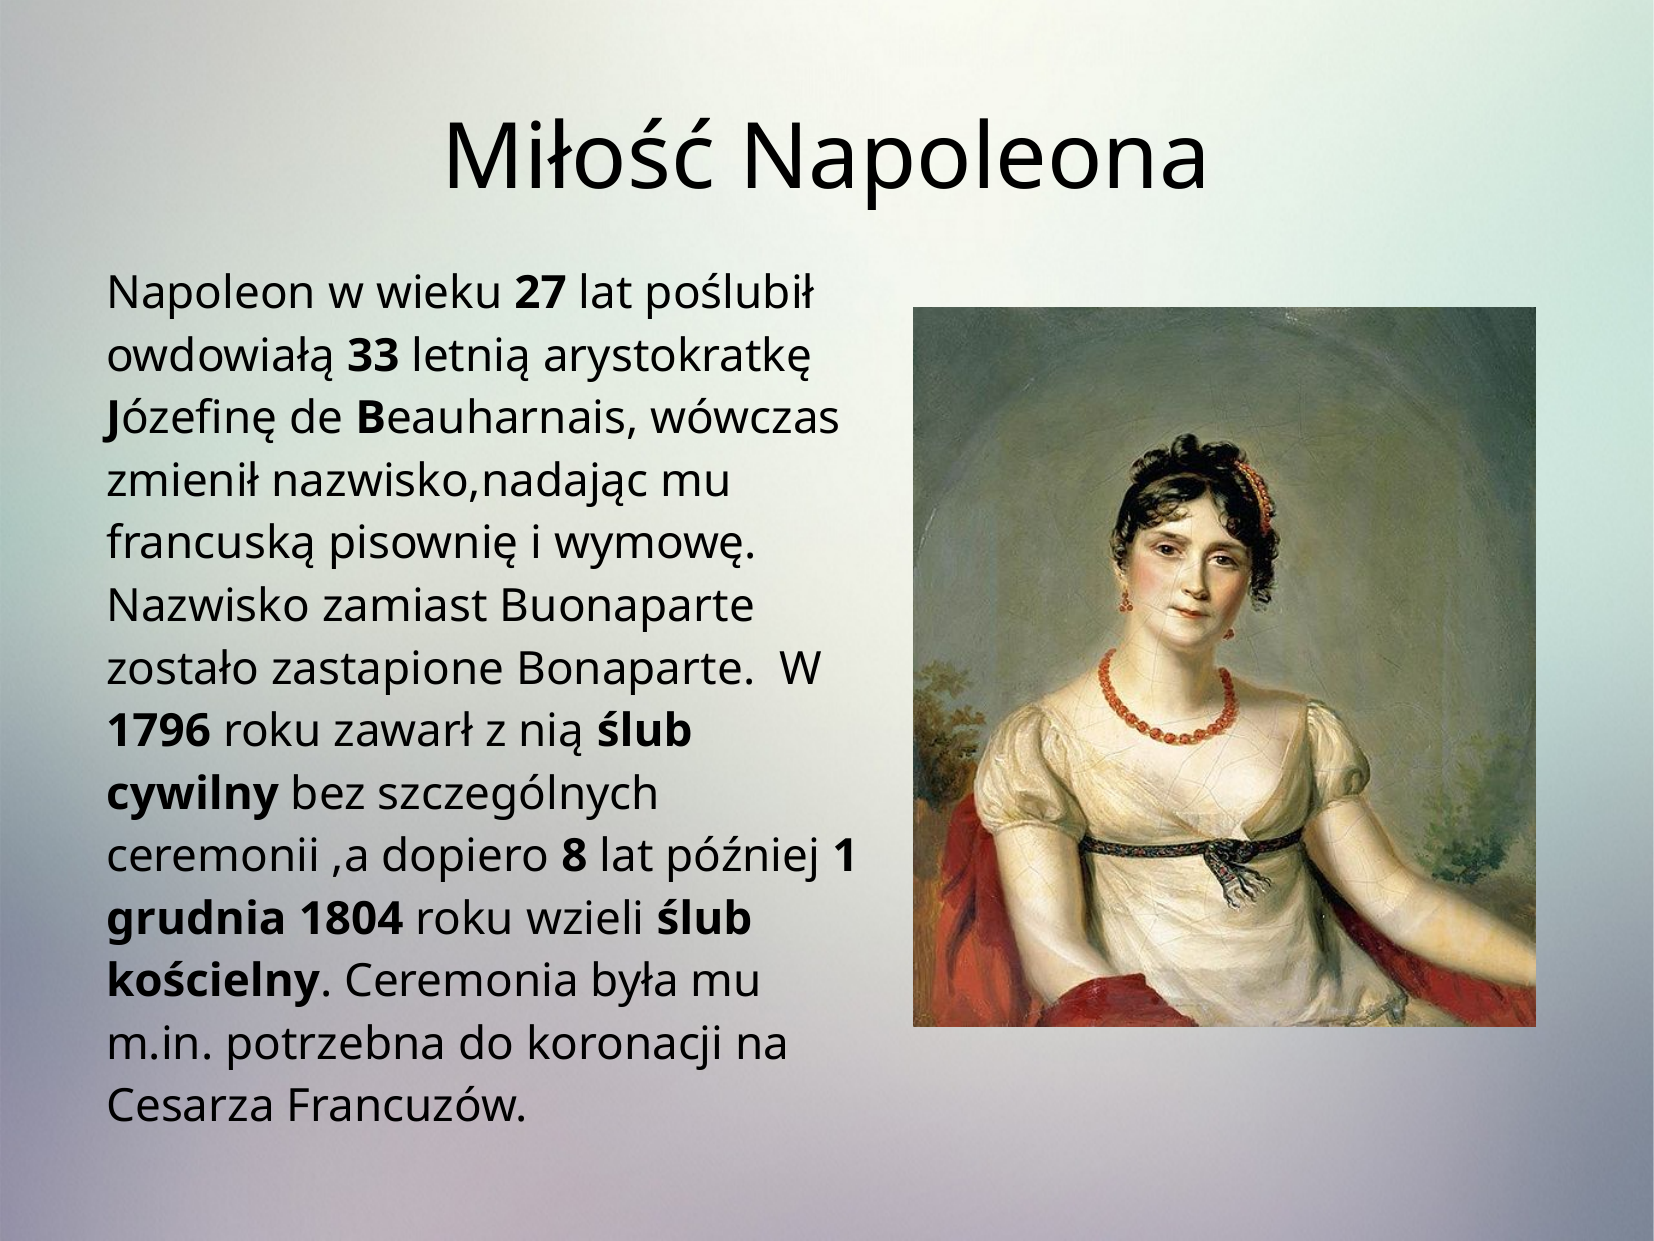

# Miłość Napoleona
Napoleon w wieku 27 lat poślubił owdowiałą 33 letnią arystokratkę Józefinę de Beauharnais, wówczas zmienił nazwisko,nadając mu francuską pisownię i wymowę. Nazwisko zamiast Buonaparte zostało zastapione Bonaparte. W 1796 roku zawarł z nią ślub cywilny bez szczególnych ceremonii ,a dopiero 8 lat później 1 grudnia 1804 roku wzieli ślub kościelny. Ceremonia była mu m.in. potrzebna do koronacji na Cesarza Francuzów.